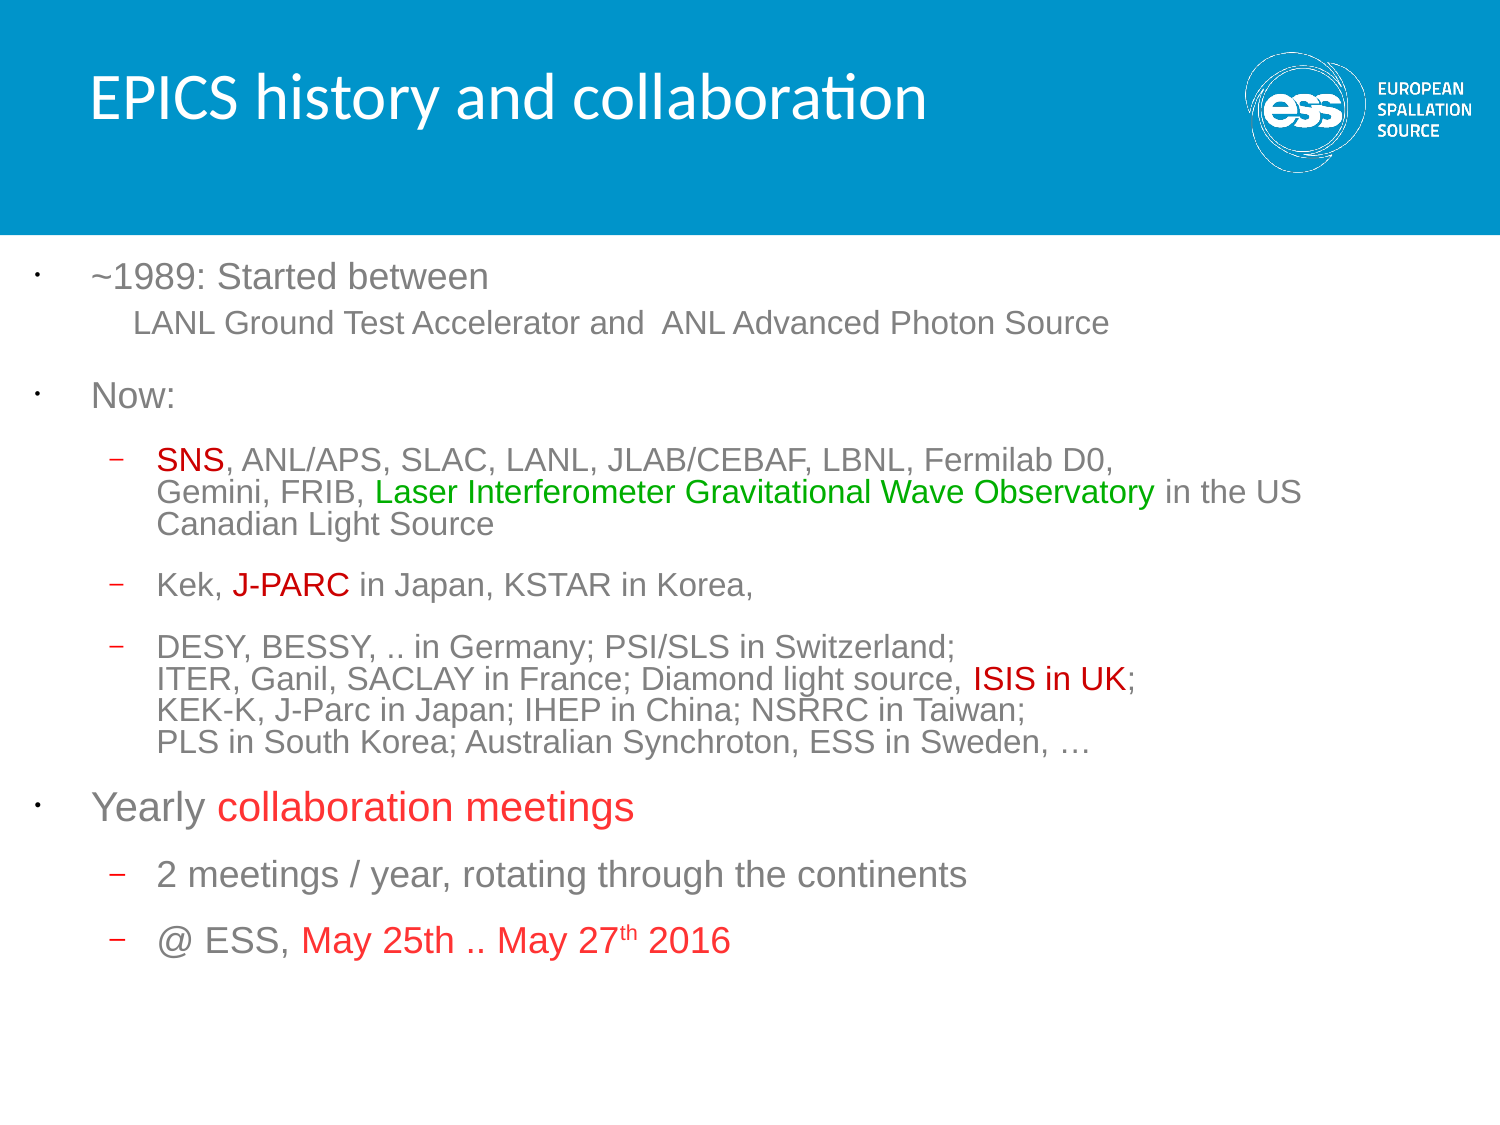

# EPICS history and collaboration
~1989: Started between
 LANL Ground Test Accelerator and ANL Advanced Photon Source
Now:
SNS, ANL/APS, SLAC, LANL, JLAB/CEBAF, LBNL, Fermilab D0,
Gemini, FRIB, Laser Interferometer Gravitational Wave Observatory in the US
Canadian Light Source
Kek, J-PARC in Japan, KSTAR in Korea,
DESY, BESSY, .. in Germany; PSI/SLS in Switzerland;
ITER, Ganil, SACLAY in France; Diamond light source, ISIS in UK;
KEK-K, J-Parc in Japan; IHEP in China; NSRRC in Taiwan;
PLS in South Korea; Australian Synchroton, ESS in Sweden, …
Yearly collaboration meetings
2 meetings / year, rotating through the continents
@ ESS, May 25th .. May 27th 2016